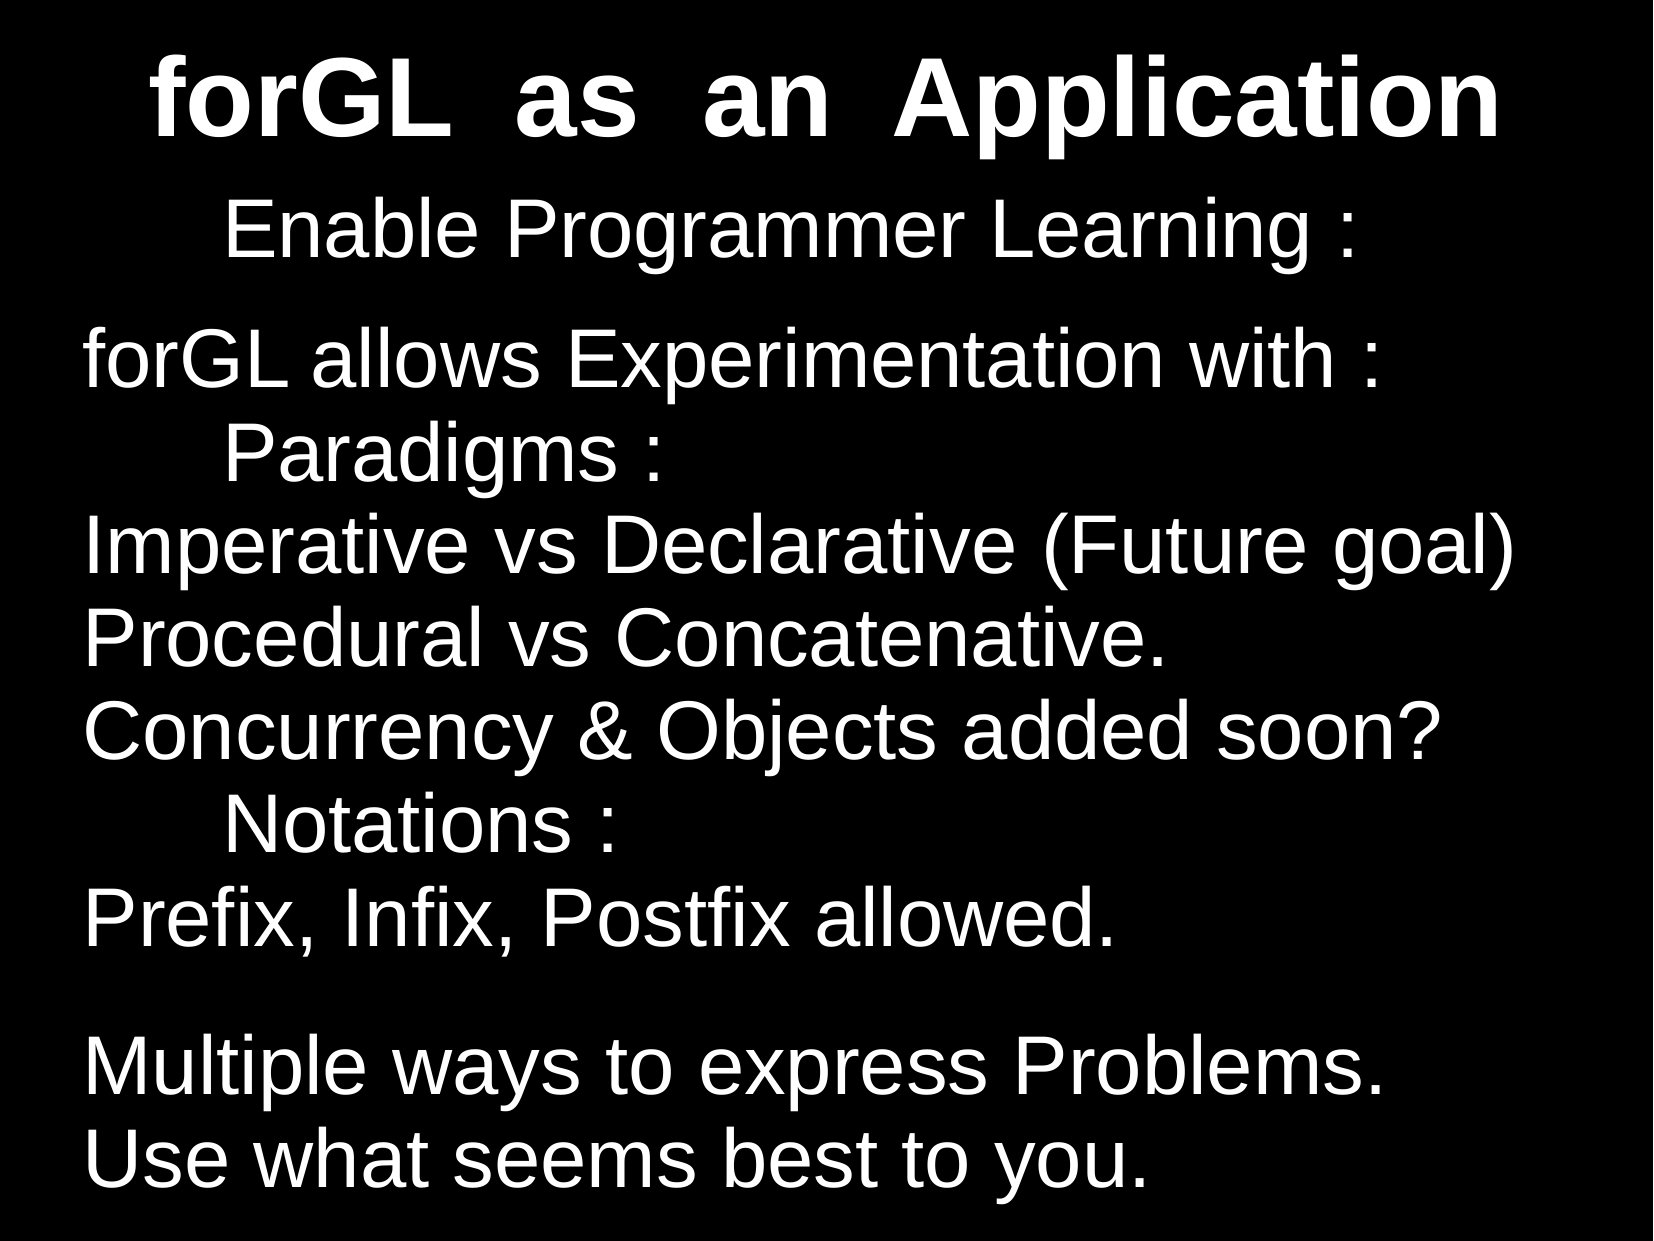

# forGL as an Application
 Enable Programmer Learning :
forGL allows Experimentation with :
 Paradigms :
Imperative vs Declarative (Future goal)
Procedural vs Concatenative.
Concurrency & Objects added soon?
 Notations :
Prefix, Infix, Postfix allowed.
Multiple ways to express Problems.
Use what seems best to you.